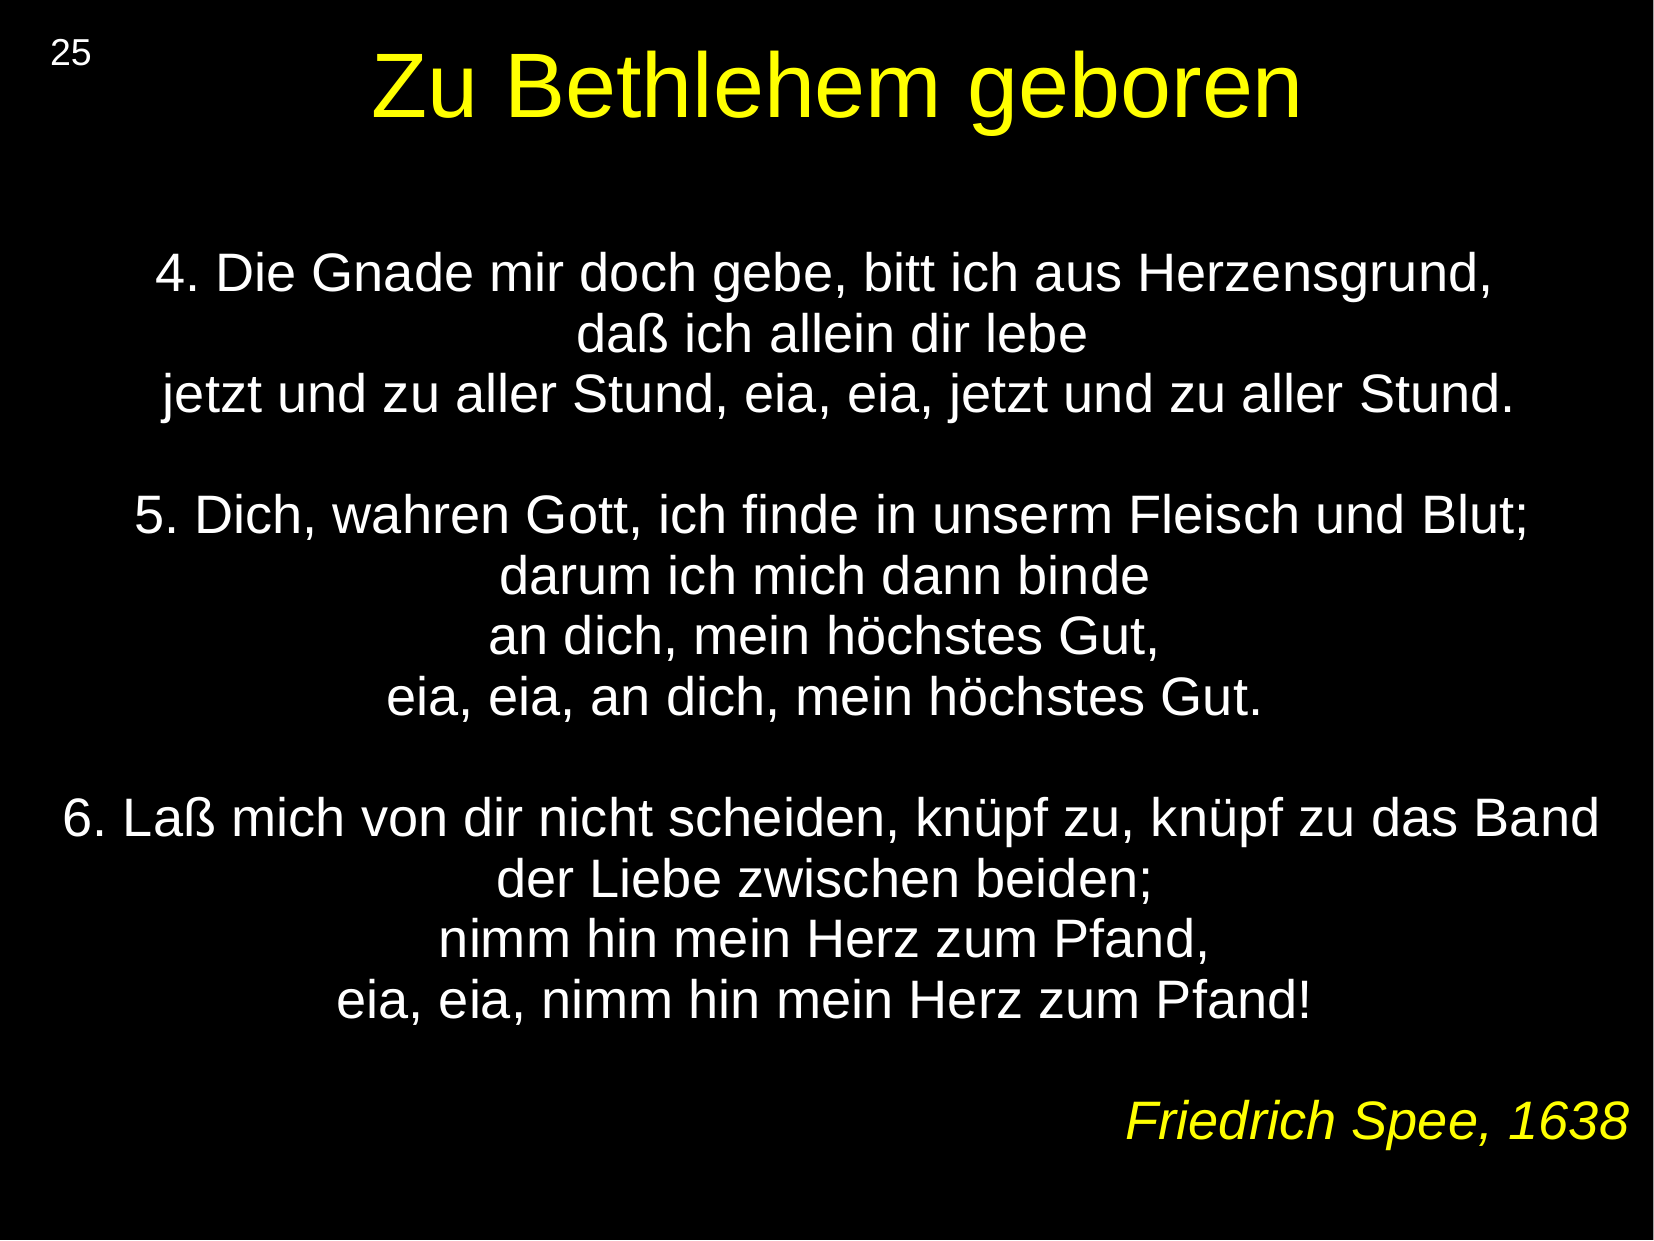

# Zu Bethlehem geboren
25
4. Die Gnade mir doch gebe, bitt ich aus Herzensgrund,
daß ich allein dir lebe
 jetzt und zu aller Stund, eia, eia, jetzt und zu aller Stund.
5. Dich, wahren Gott, ich finde in unserm Fleisch und Blut;
darum ich mich dann binde
an dich, mein höchstes Gut,
eia, eia, an dich, mein höchstes Gut.
6. Laß mich von dir nicht scheiden, knüpf zu, knüpf zu das Band der Liebe zwischen beiden;
nimm hin mein Herz zum Pfand,
eia, eia, nimm hin mein Herz zum Pfand!
Friedrich Spee, 1638